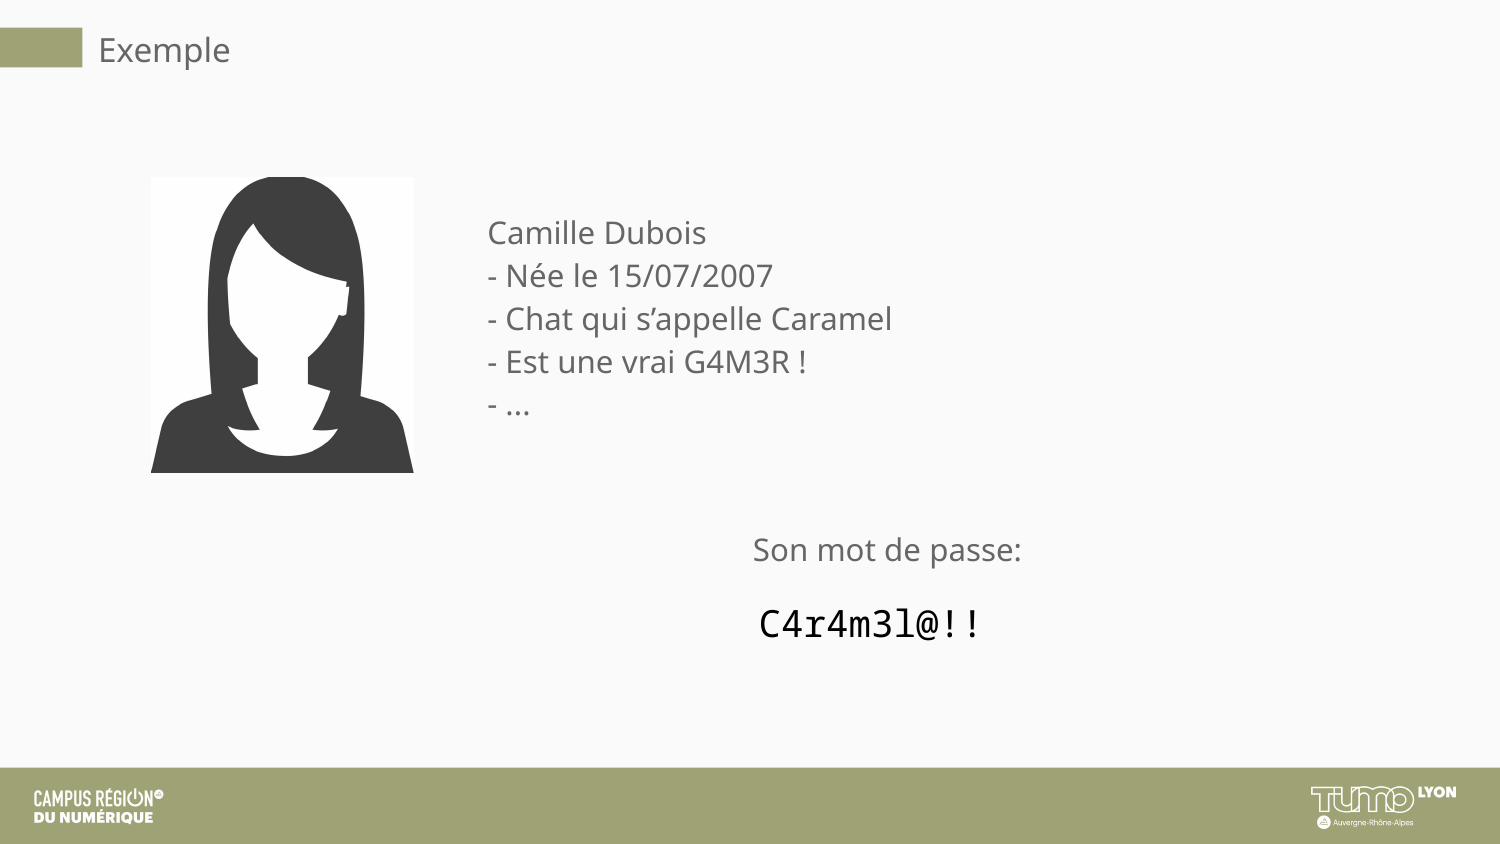

Exemple
Camille Dubois
- Née le 15/07/2007
- Chat qui s’appelle Caramel
- Est une vrai G4M3R !
- ...
Son mot de passe:
C4r4m3l@!!